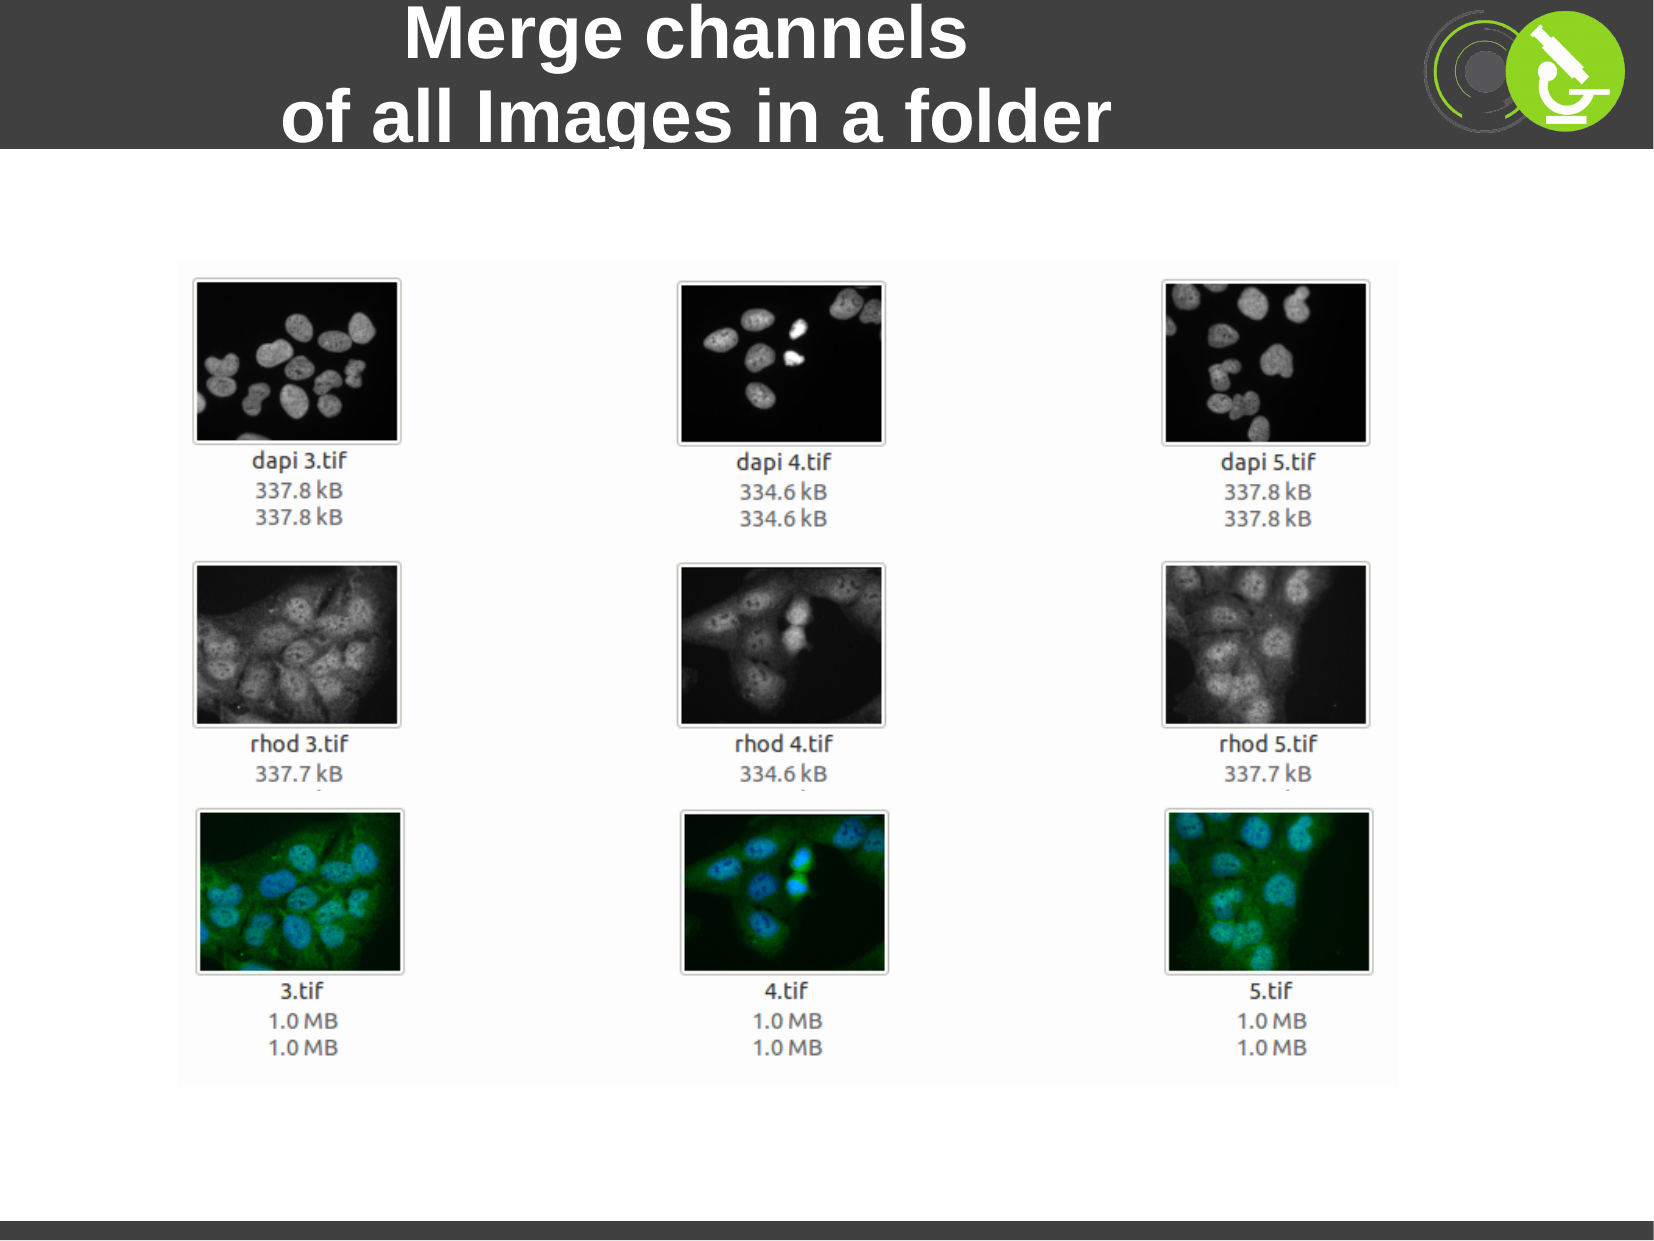

# Merge channels of all Images in a folder